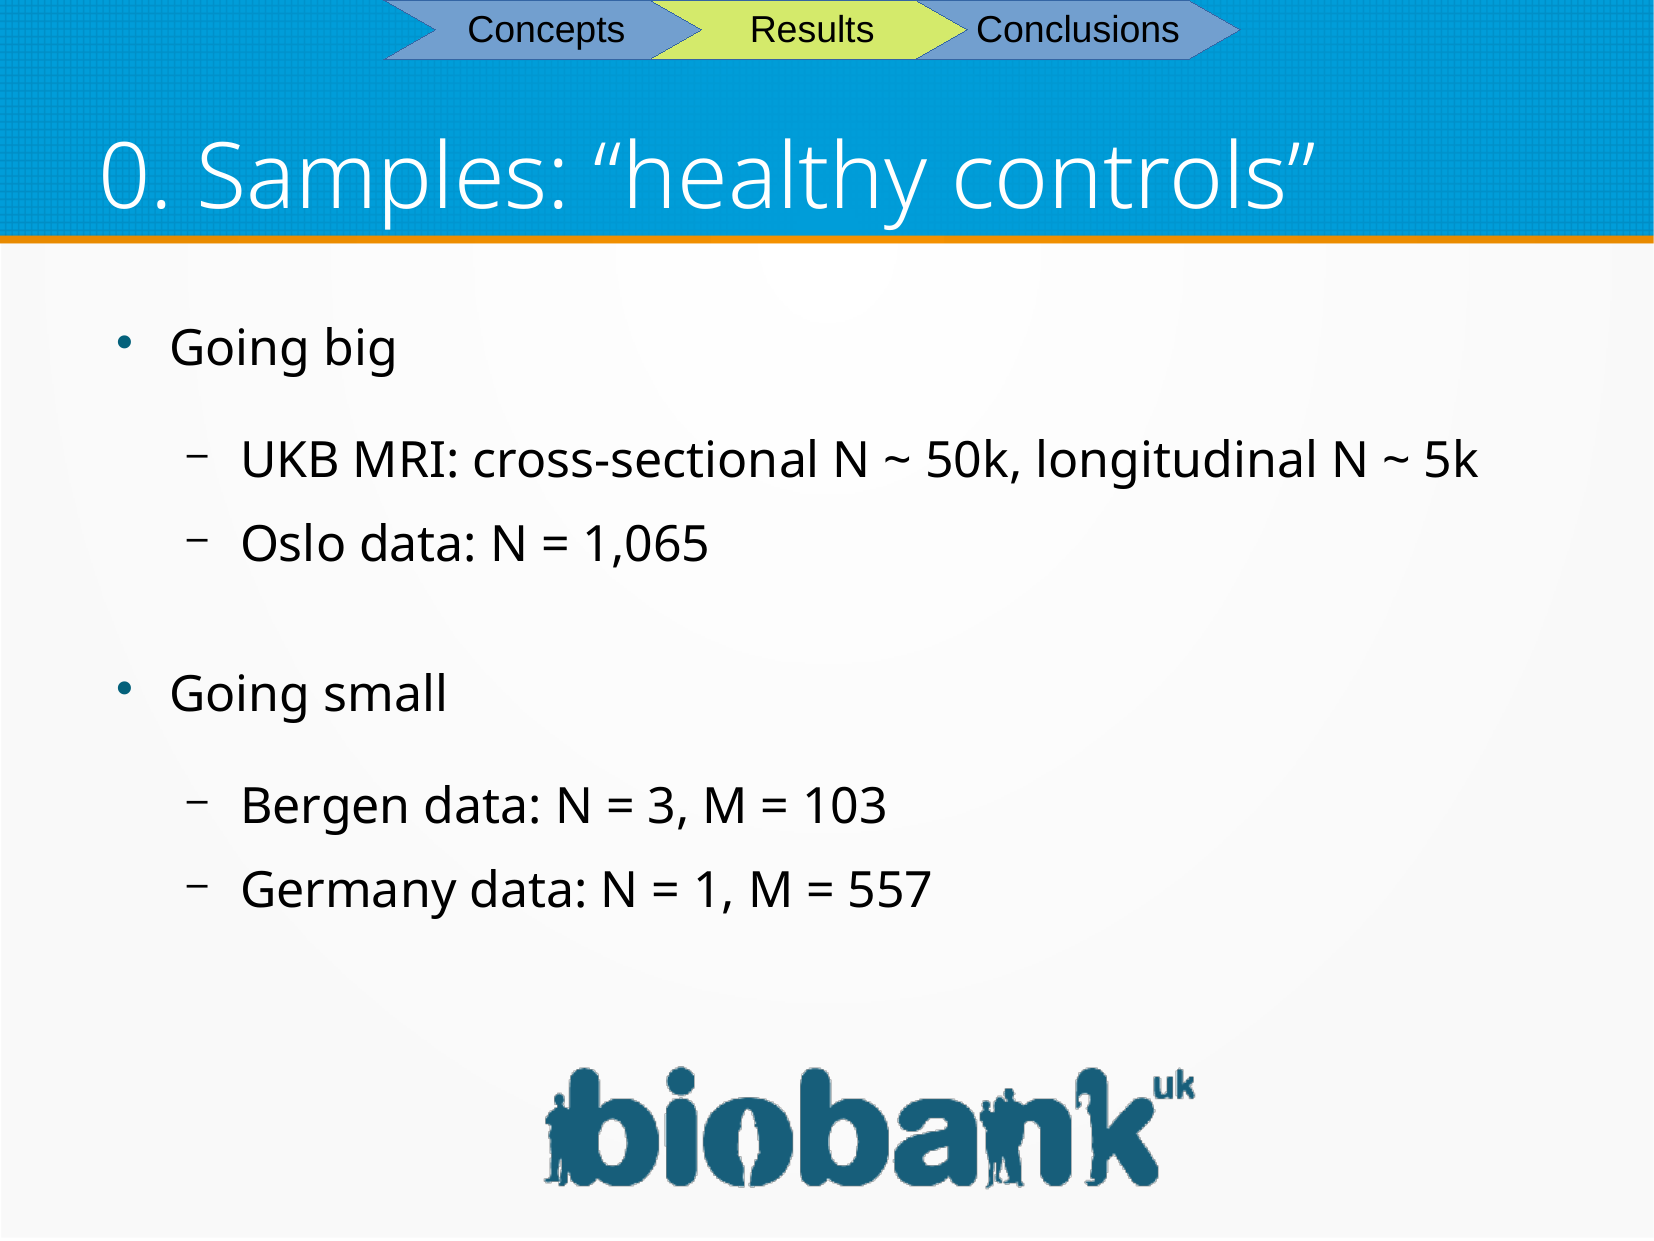

Concepts
Results
Conclusions
# 0. Samples: “healthy controls”
Going big
UKB MRI: cross-sectional N ~ 50k, longitudinal N ~ 5k
Oslo data: N = 1,065
Going small
Bergen data: N = 3, M = 103
Germany data: N = 1, M = 557